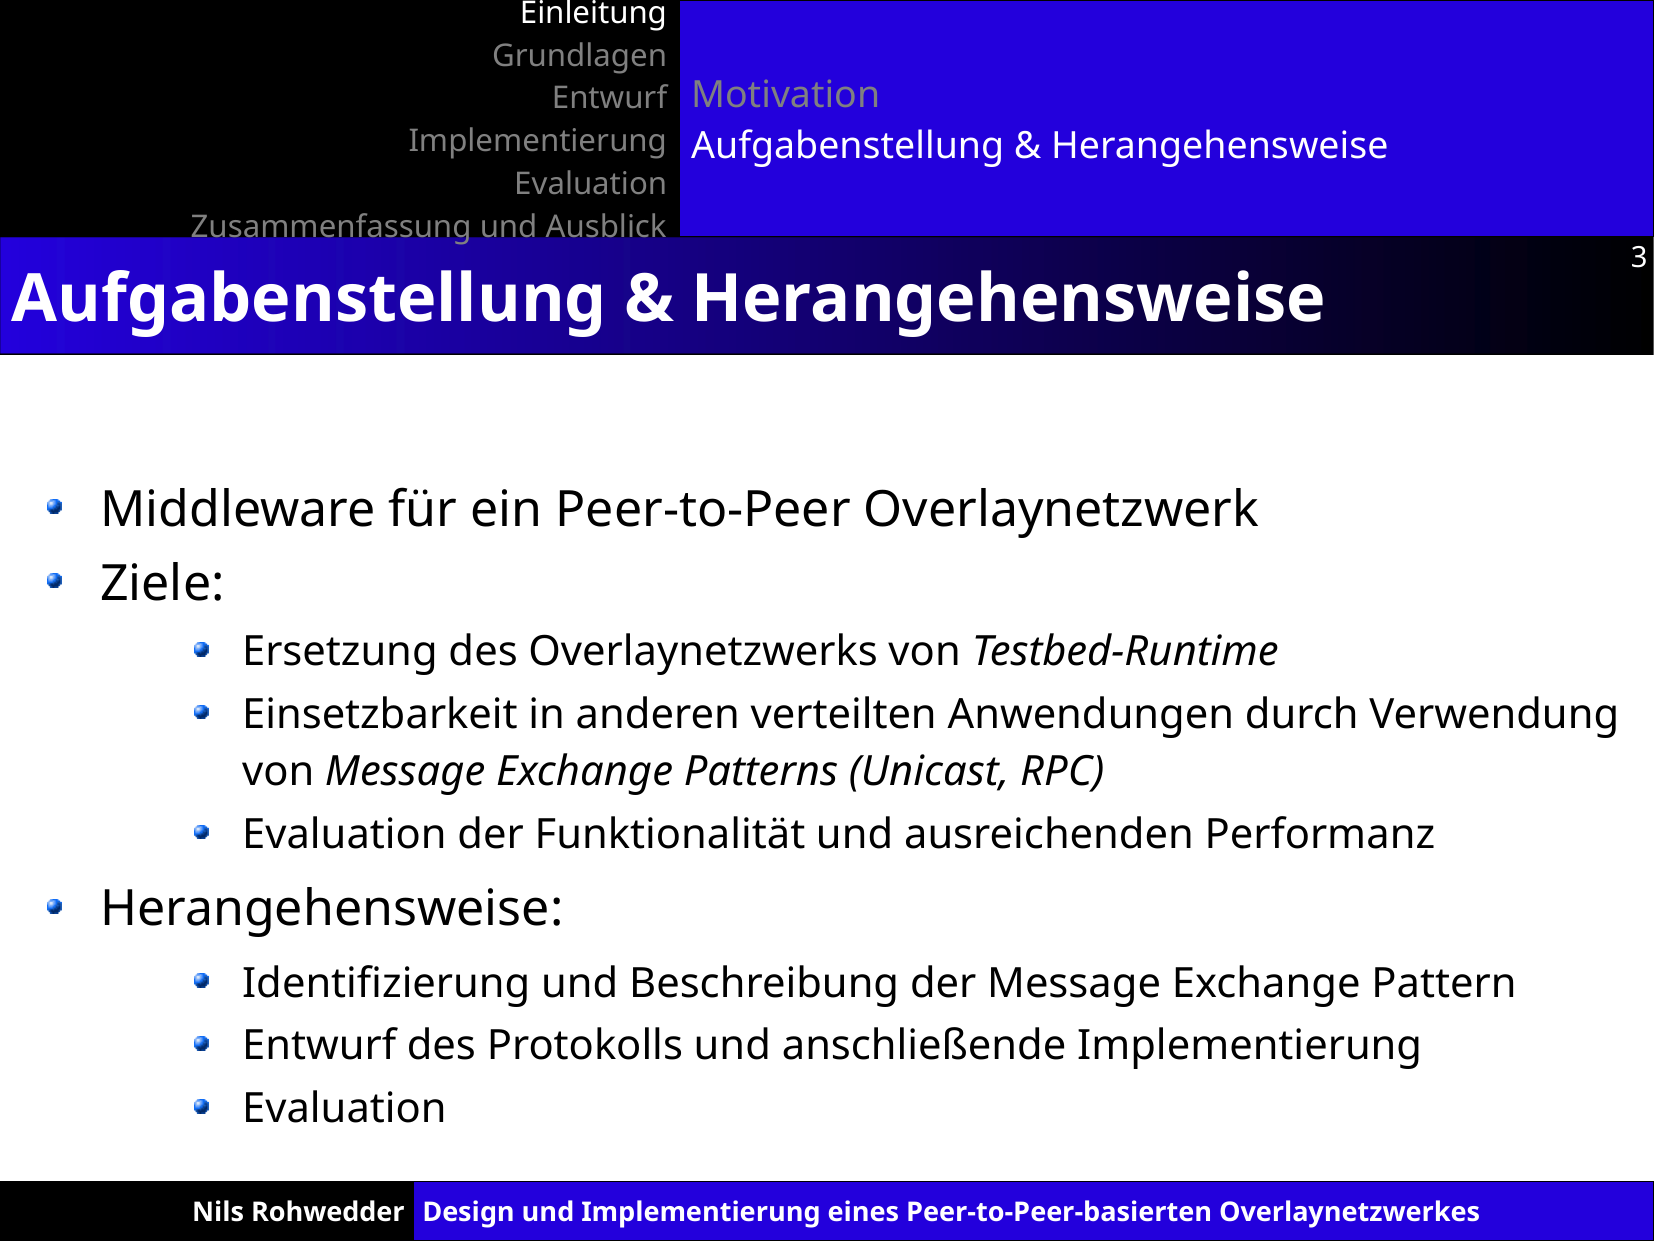

# Aufgabenstellung & Herangehensweise
3
Middleware für ein Peer-to-Peer Overlaynetzwerk
Ziele:
Ersetzung des Overlaynetzwerks von Testbed-Runtime
Einsetzbarkeit in anderen verteilten Anwendungen durch Verwendung von Message Exchange Patterns (Unicast, RPC)
Evaluation der Funktionalität und ausreichenden Performanz
Herangehensweise:
Identifizierung und Beschreibung der Message Exchange Pattern
Entwurf des Protokolls und anschließende Implementierung
Evaluation